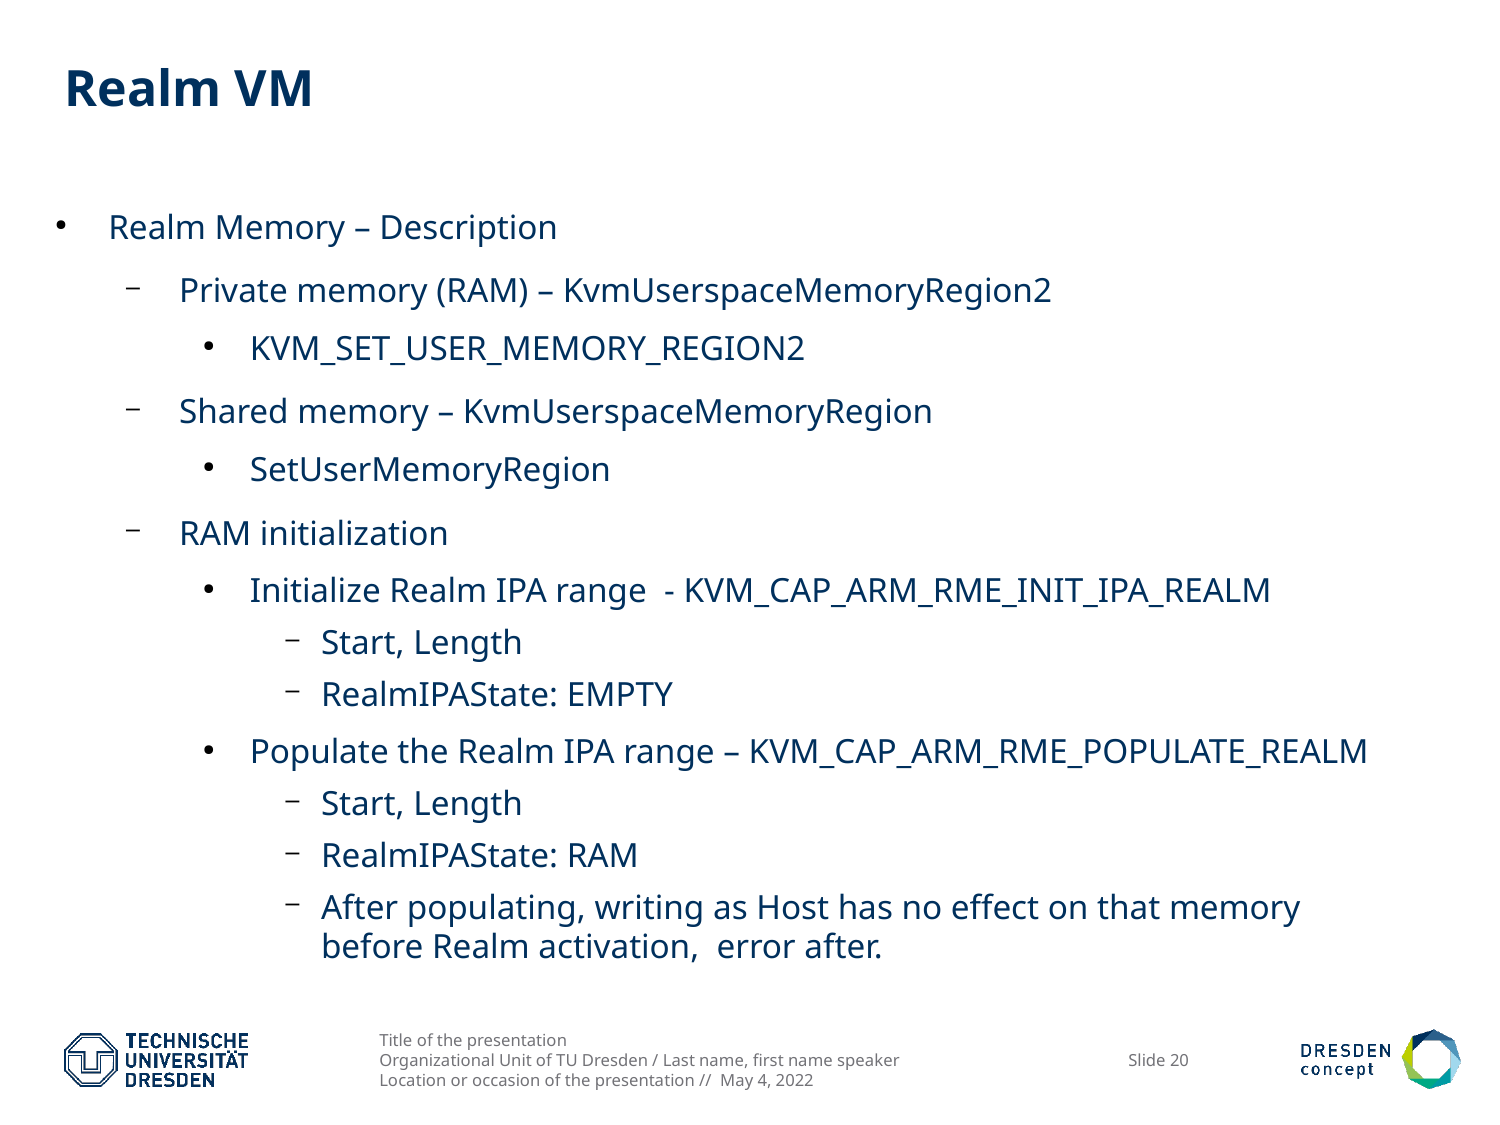

# Realm VM
Realm Memory – Description
Private memory (RAM) – KvmUserspaceMemoryRegion2
KVM_SET_USER_MEMORY_REGION2
Shared memory – KvmUserspaceMemoryRegion
SetUserMemoryRegion
RAM initialization
Initialize Realm IPA range - KVM_CAP_ARM_RME_INIT_IPA_REALM
Start, Length
RealmIPAState: EMPTY
Populate the Realm IPA range – KVM_CAP_ARM_RME_POPULATE_REALM
Start, Length
RealmIPAState: RAM
After populating, writing as Host has no effect on that memory
before Realm activation, error after.